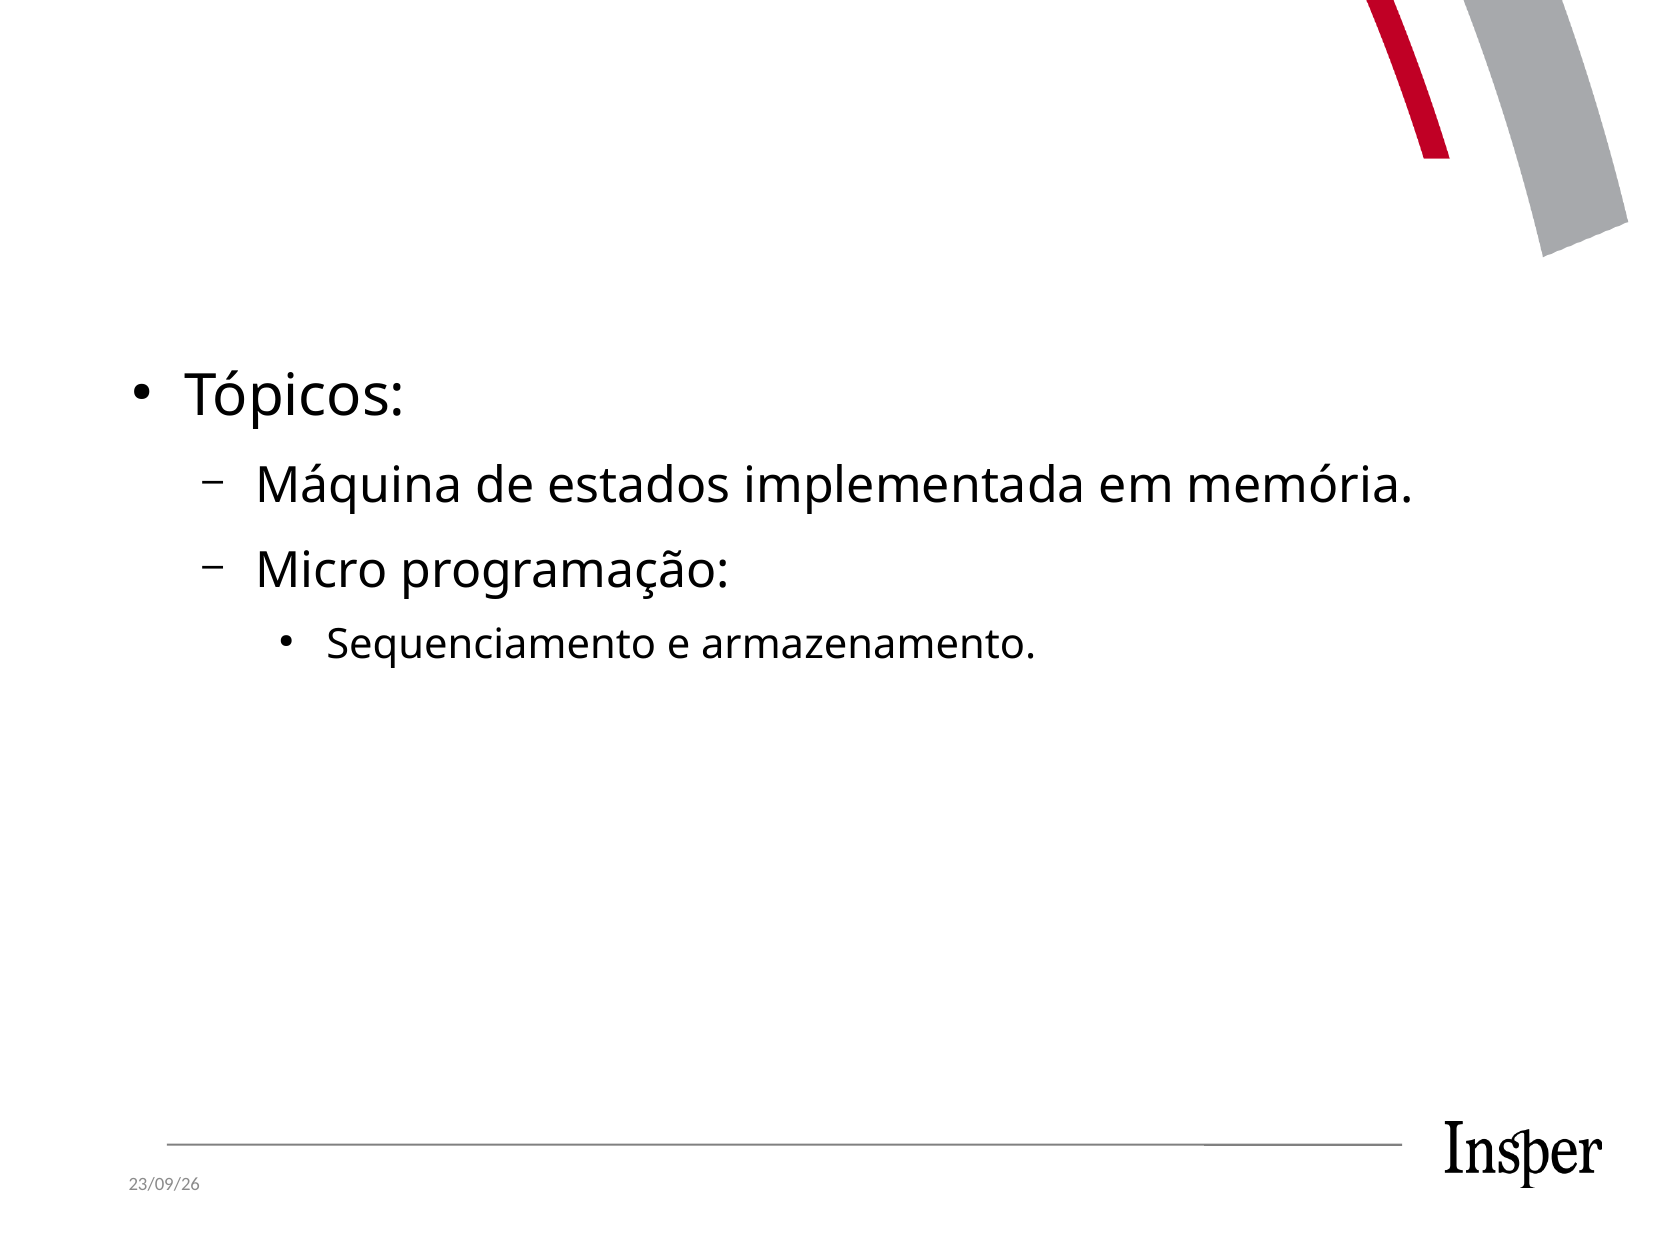

# Tópicos:
Máquina de estados implementada em memória.
Micro programação:
Sequenciamento e armazenamento.